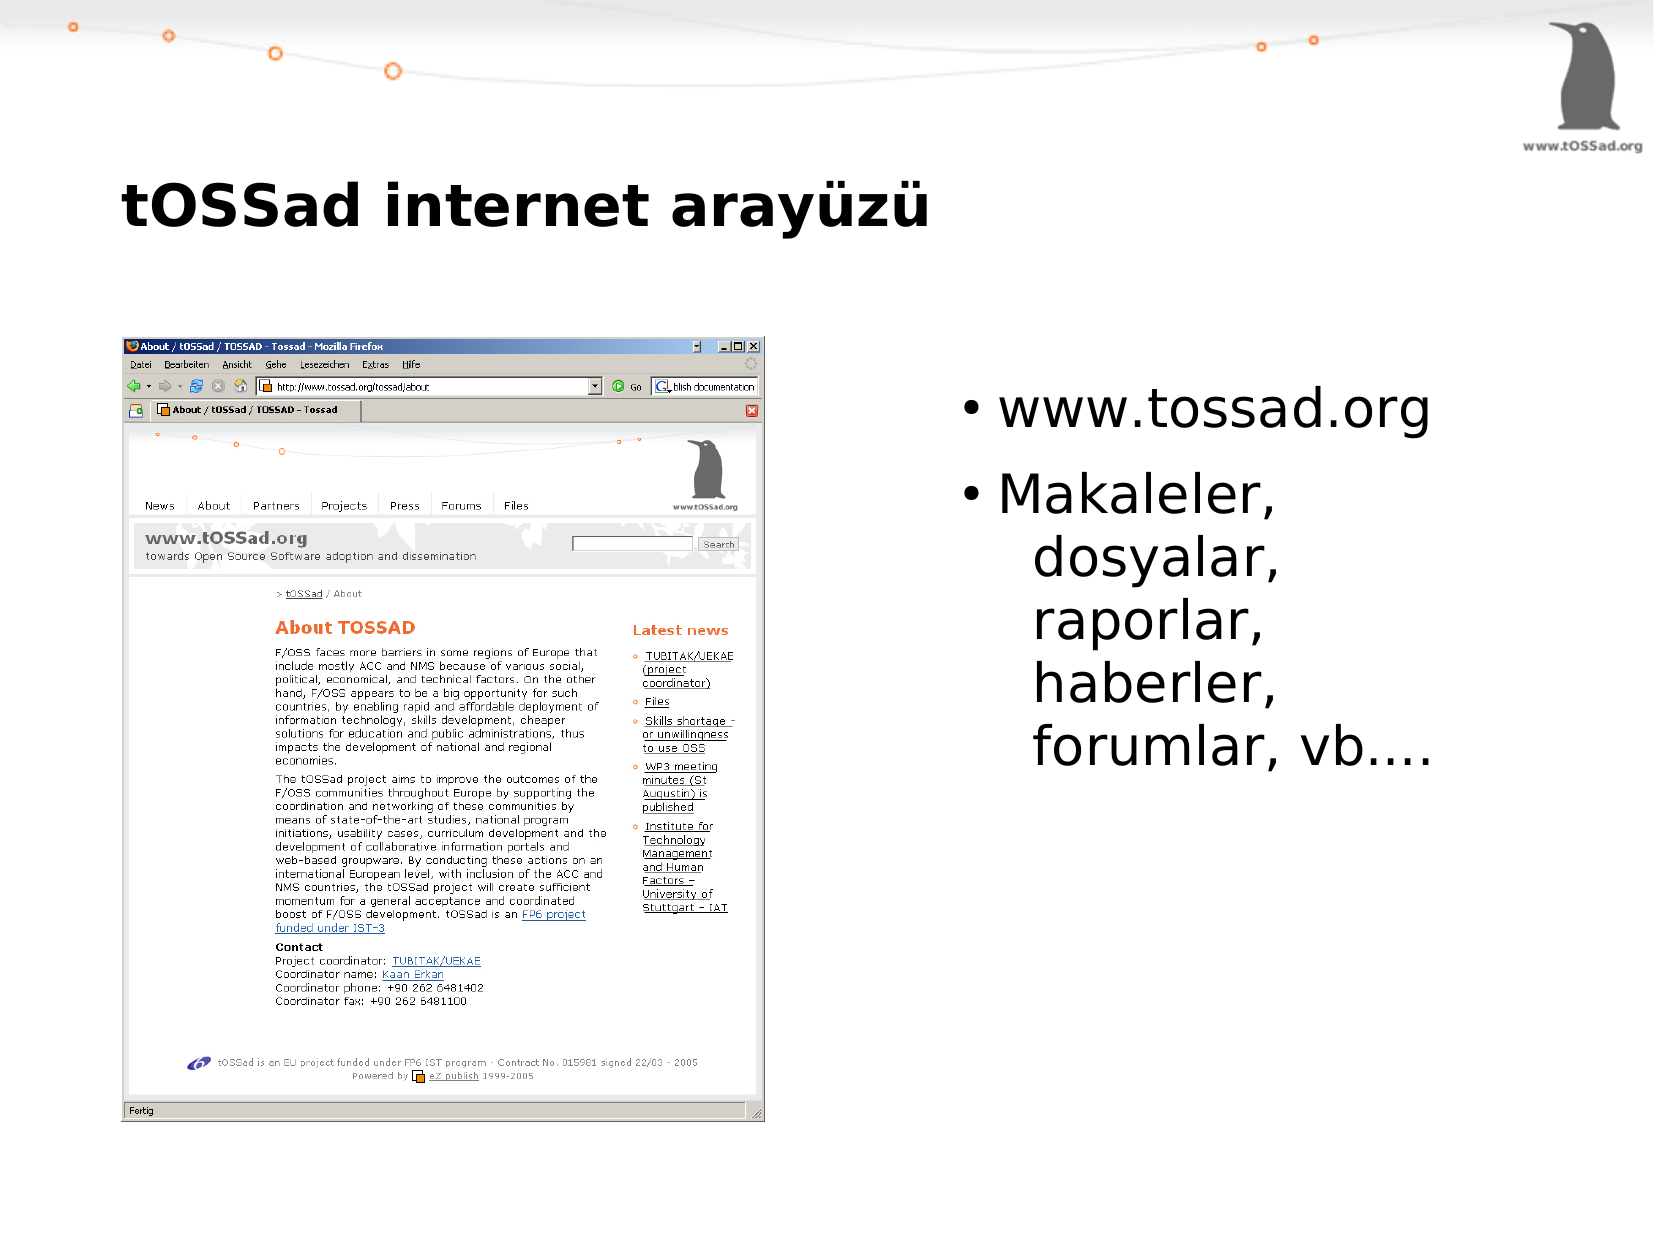

# tOSSad internet arayüzü
www.tossad.org
Makaleler, dosyalar, raporlar, haberler, forumlar, vb....